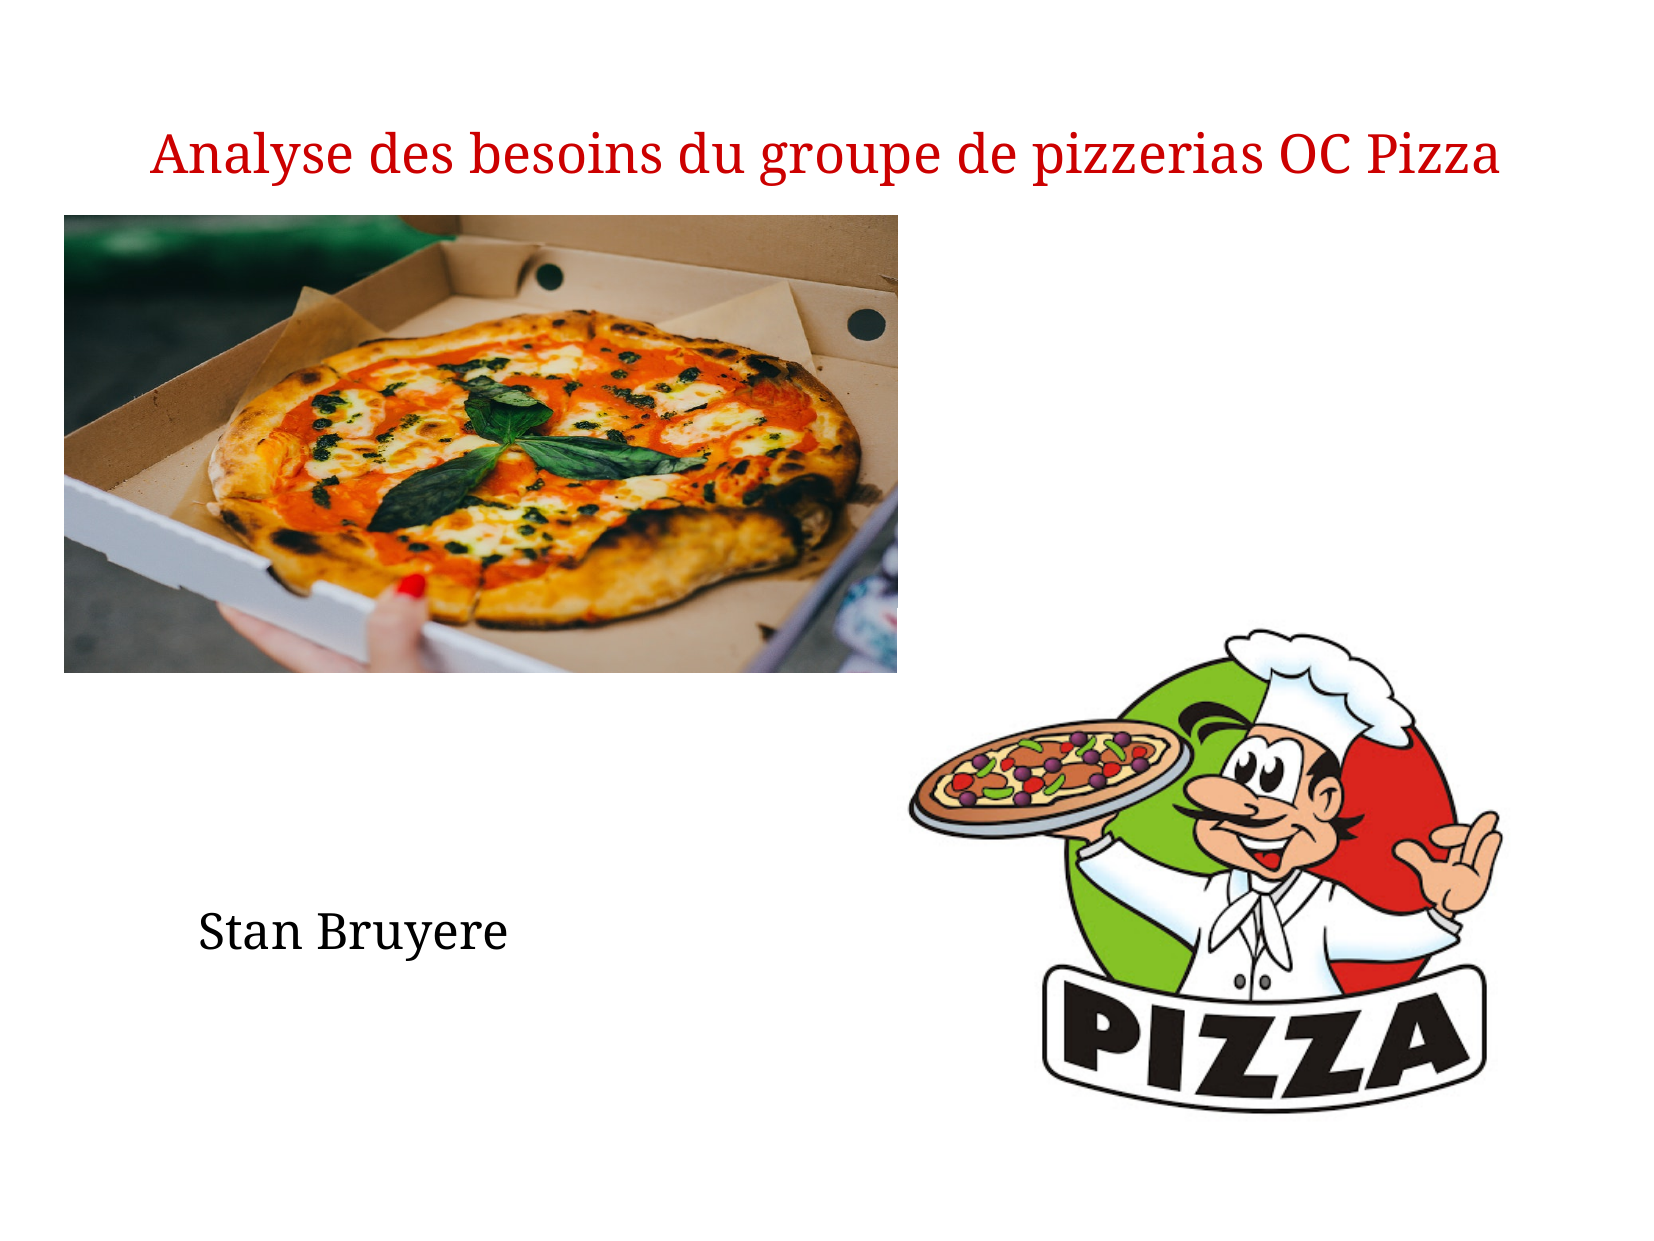

# Analyse des besoins du groupe de pizzerias OC Pizza
Stan Bruyere